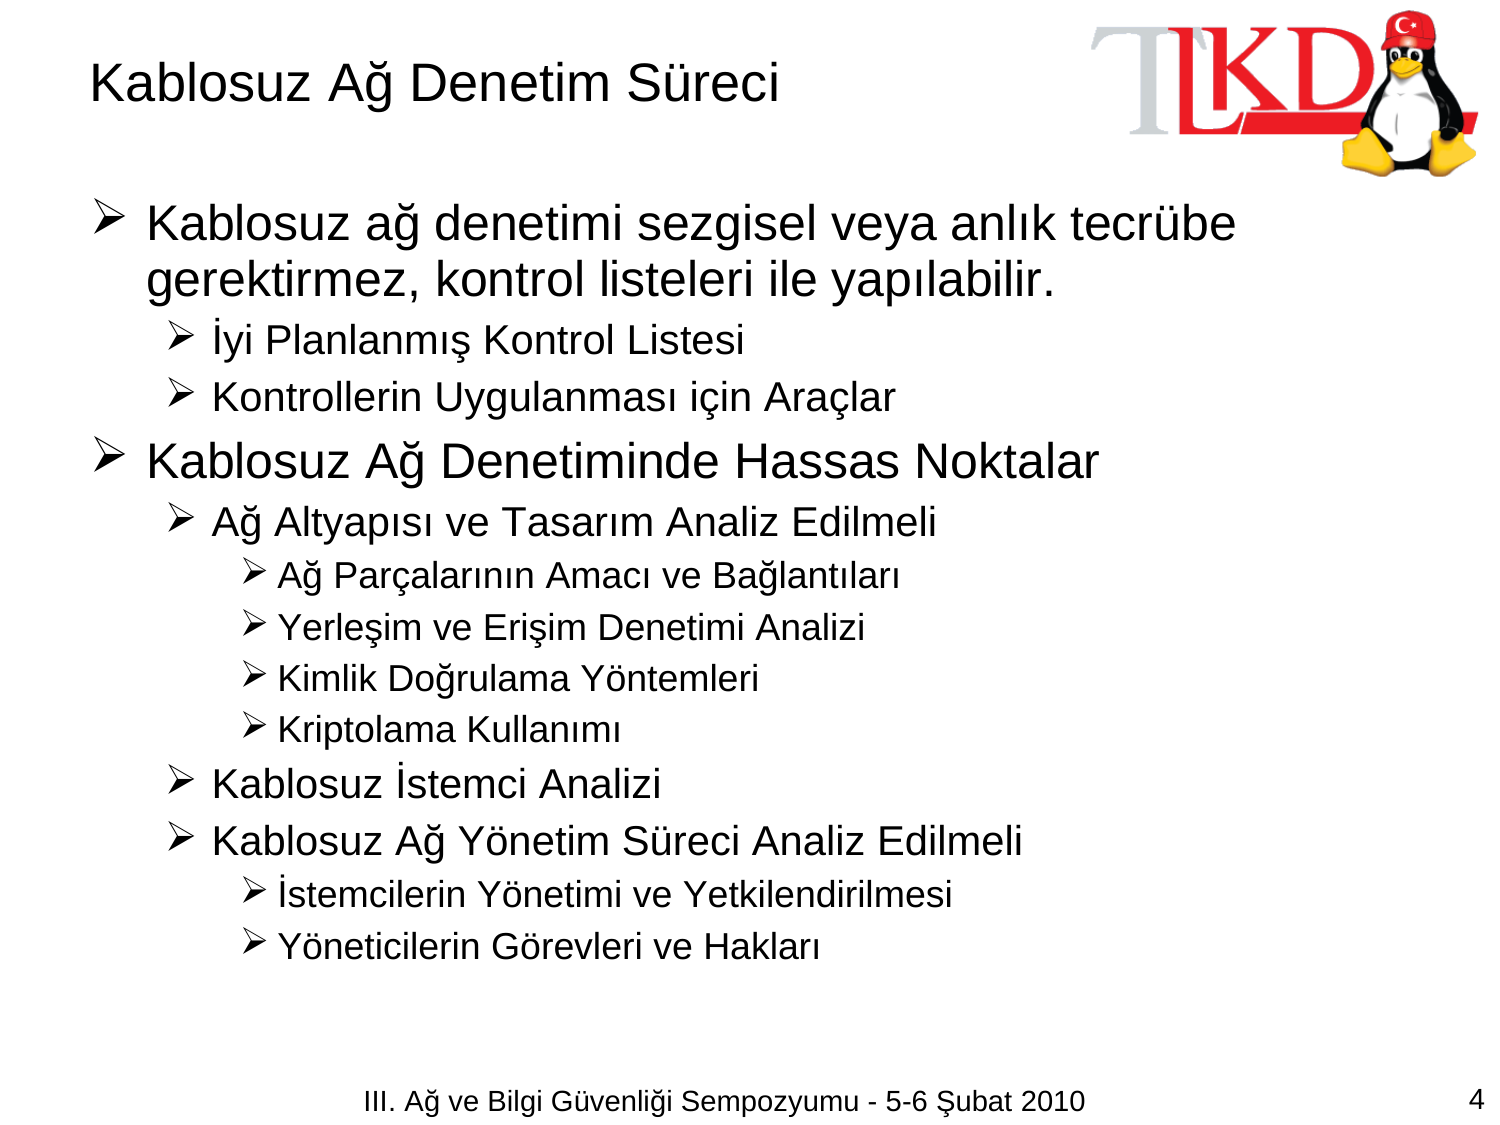

# Kablosuz Ağ Denetim Süreci
Kablosuz ağ denetimi sezgisel veya anlık tecrübe gerektirmez, kontrol listeleri ile yapılabilir.
İyi Planlanmış Kontrol Listesi
Kontrollerin Uygulanması için Araçlar
Kablosuz Ağ Denetiminde Hassas Noktalar
Ağ Altyapısı ve Tasarım Analiz Edilmeli
Ağ Parçalarının Amacı ve Bağlantıları
Yerleşim ve Erişim Denetimi Analizi
Kimlik Doğrulama Yöntemleri
Kriptolama Kullanımı
Kablosuz İstemci Analizi
Kablosuz Ağ Yönetim Süreci Analiz Edilmeli
İstemcilerin Yönetimi ve Yetkilendirilmesi
Yöneticilerin Görevleri ve Hakları
4